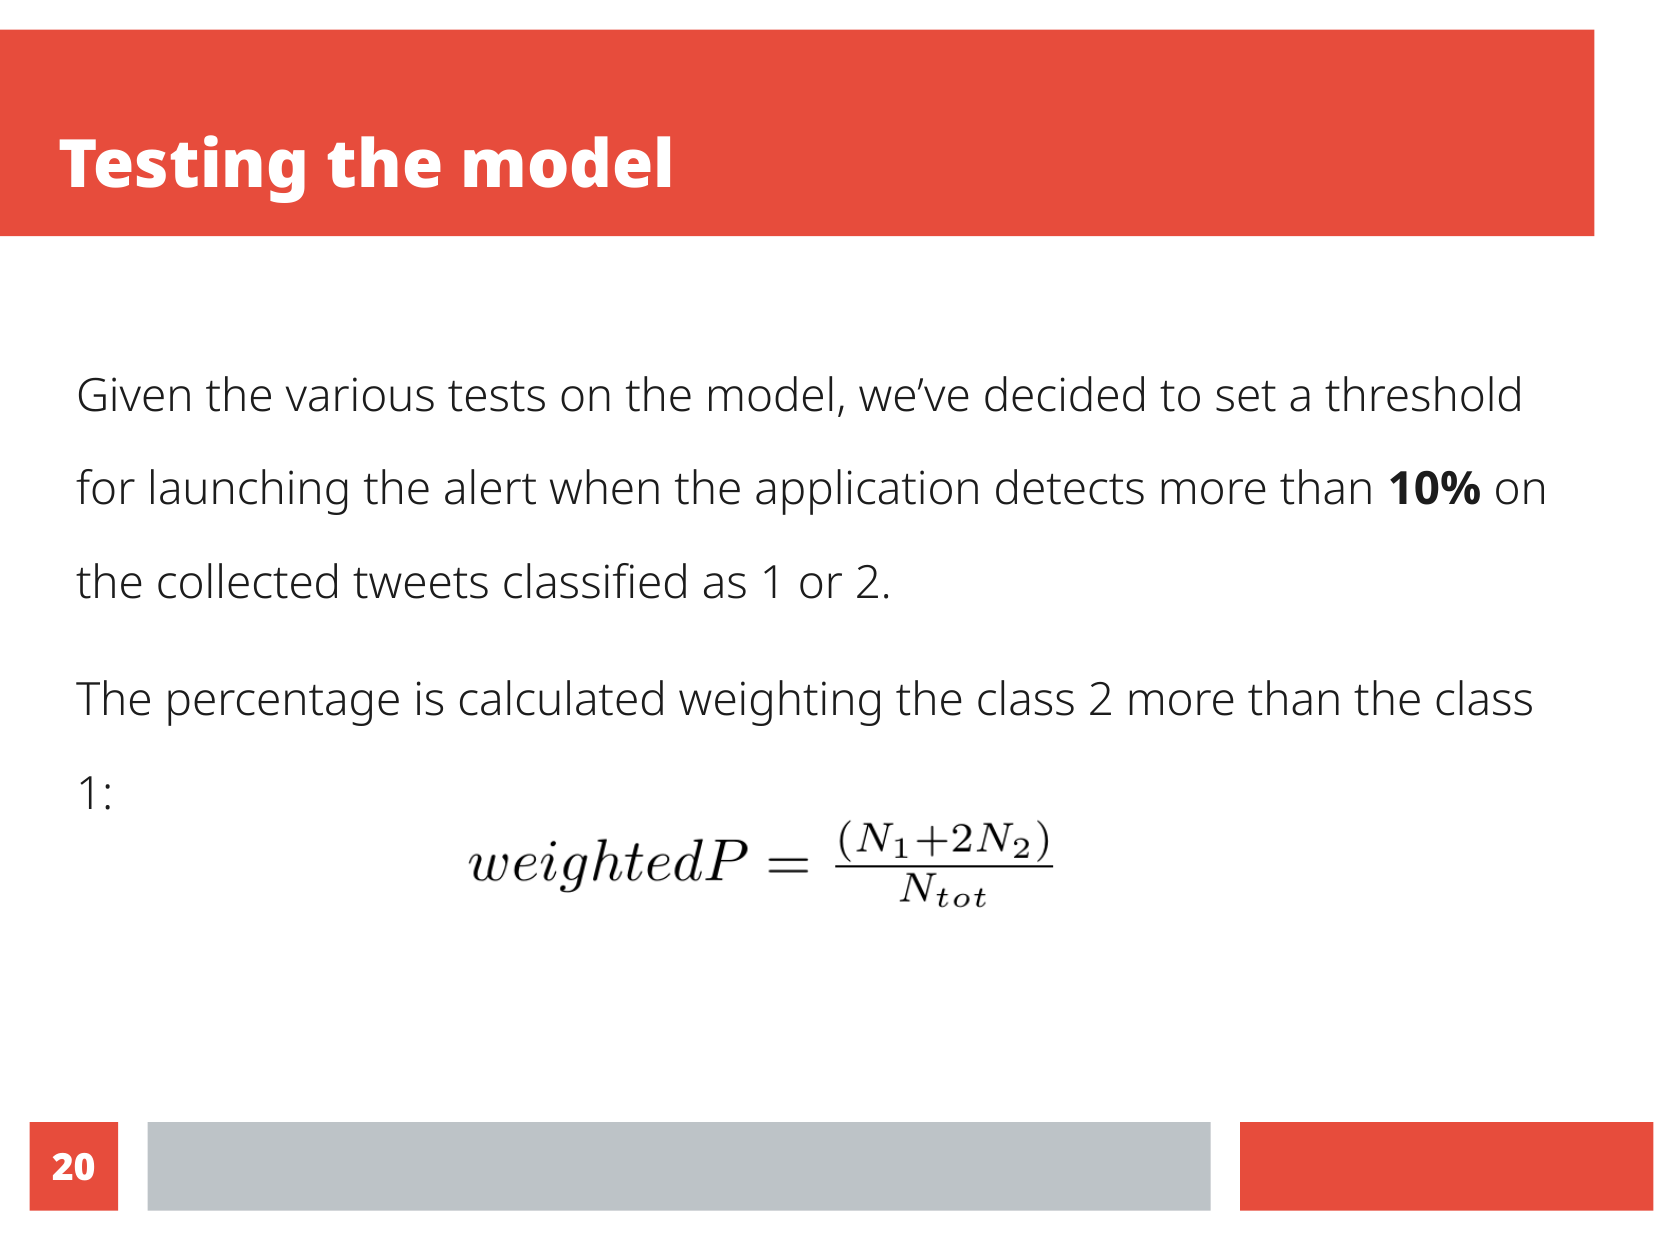

# Testing the model
Given the various tests on the model, we’ve decided to set a threshold for launching the alert when the application detects more than 10% on the collected tweets classified as 1 or 2.
The percentage is calculated weighting the class 2 more than the class 1:
20